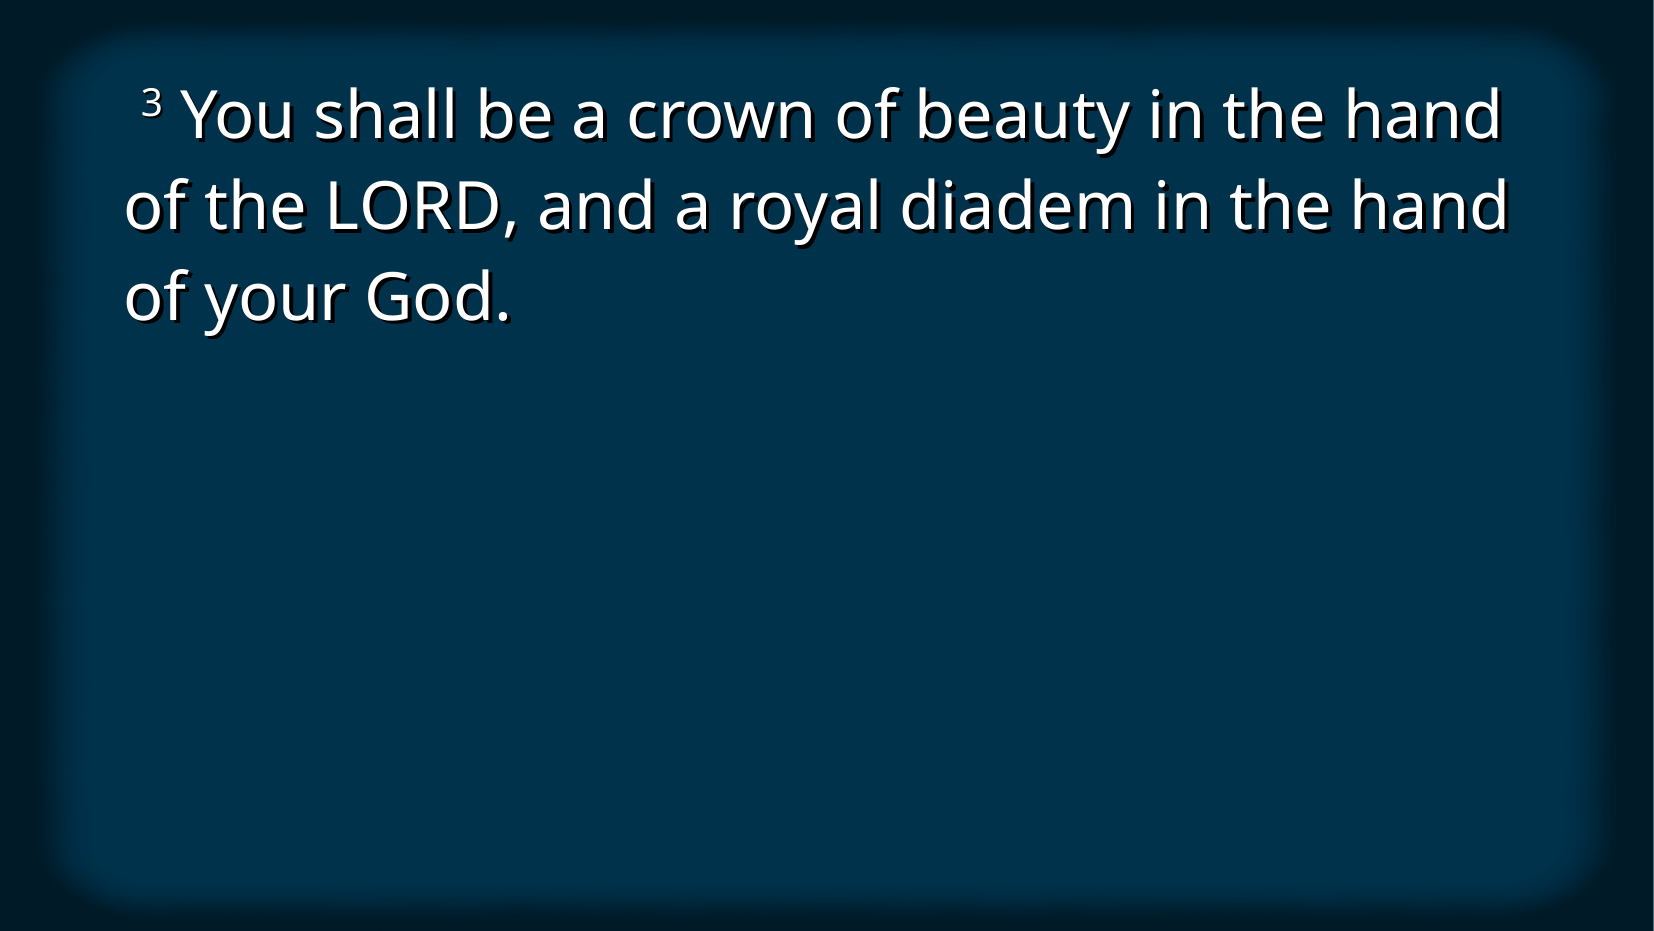

3 You shall be a crown of beauty in the hand of the LORD, and a royal diadem in the hand of your God.